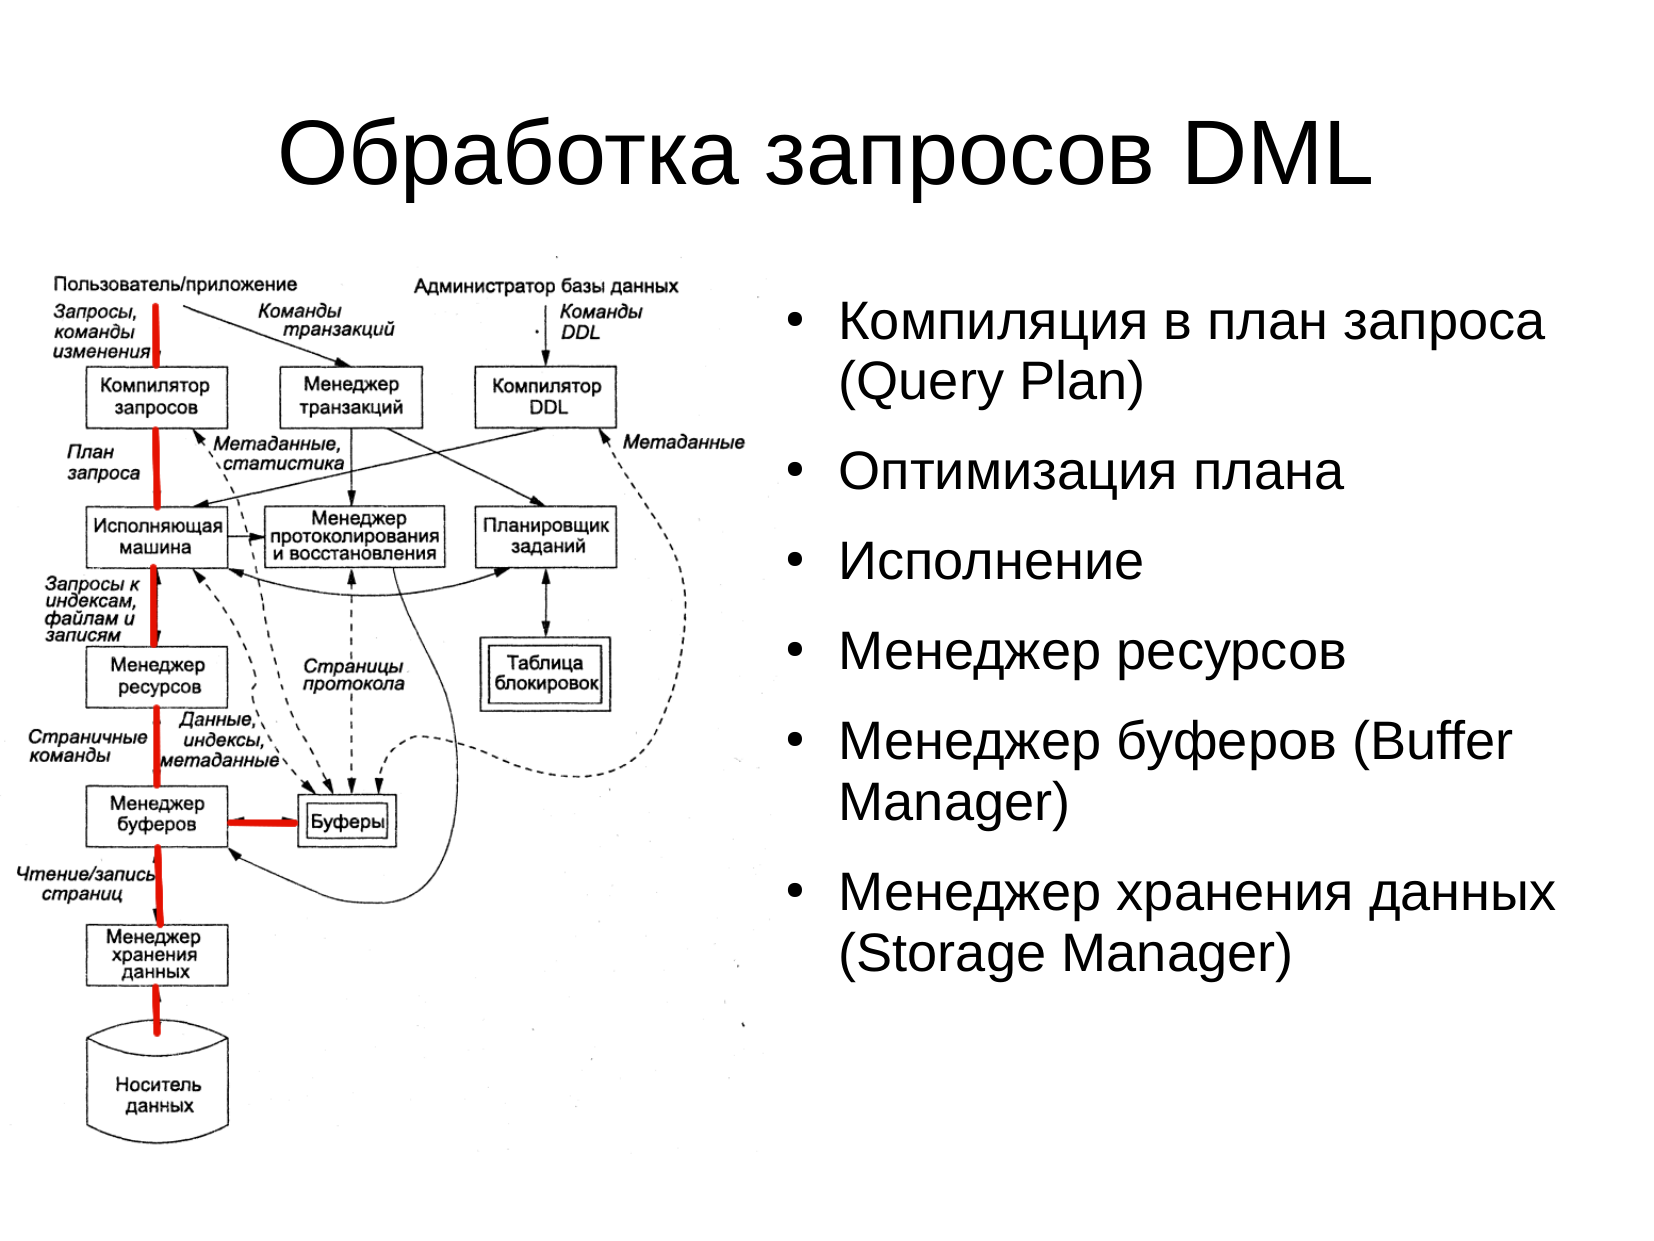

# Обработка запросов DML
Компиляция в план запроса (Query Plan)
Оптимизация плана
Исполнение
Менеджер ресурсов
Менеджер буферов (Buffer Manager)
Менеджер хранения данных (Storage Manager)